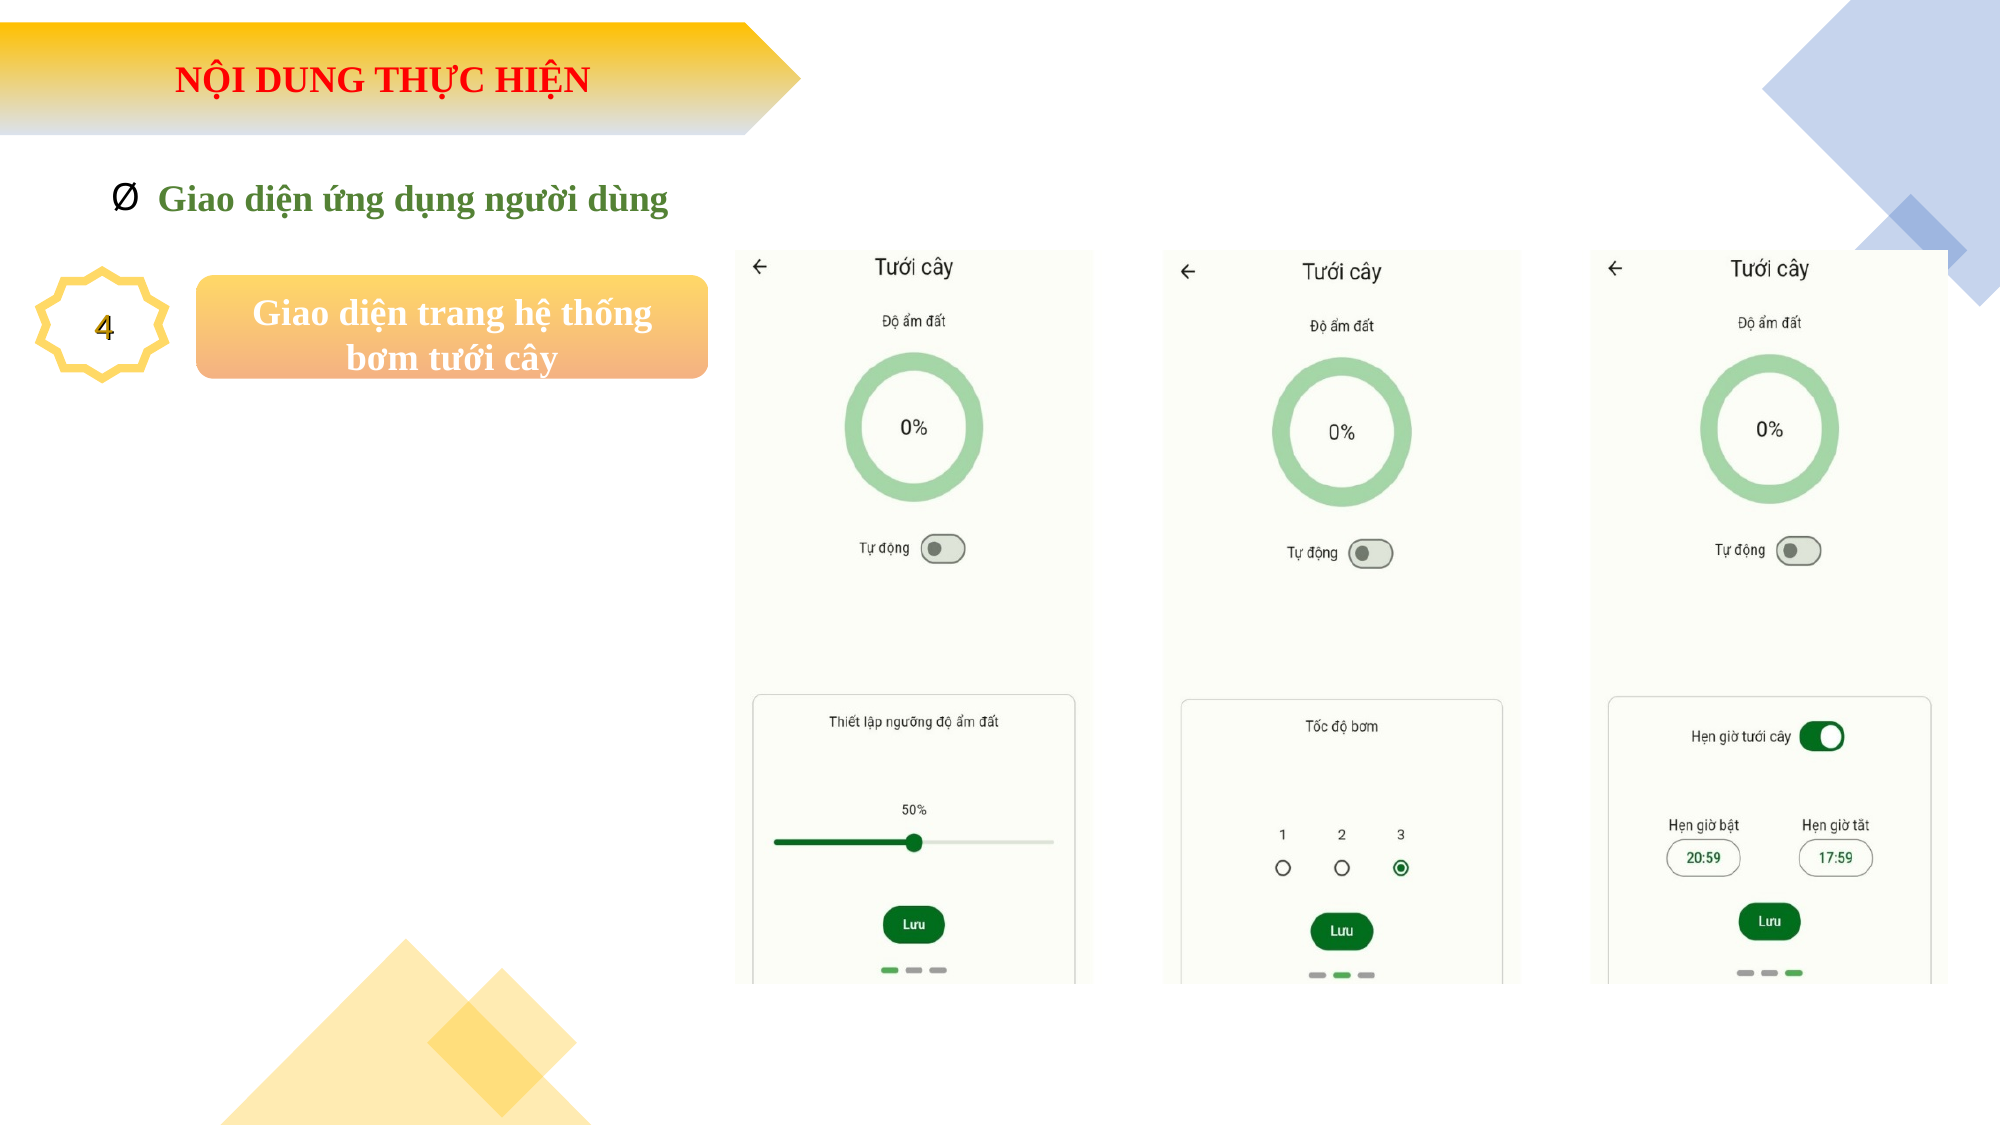

NỘI DUNG THỰC HIỆN
Giao diện ứng dụng người dùng
Giao diện trang hệ thống bơm tưới cây
4